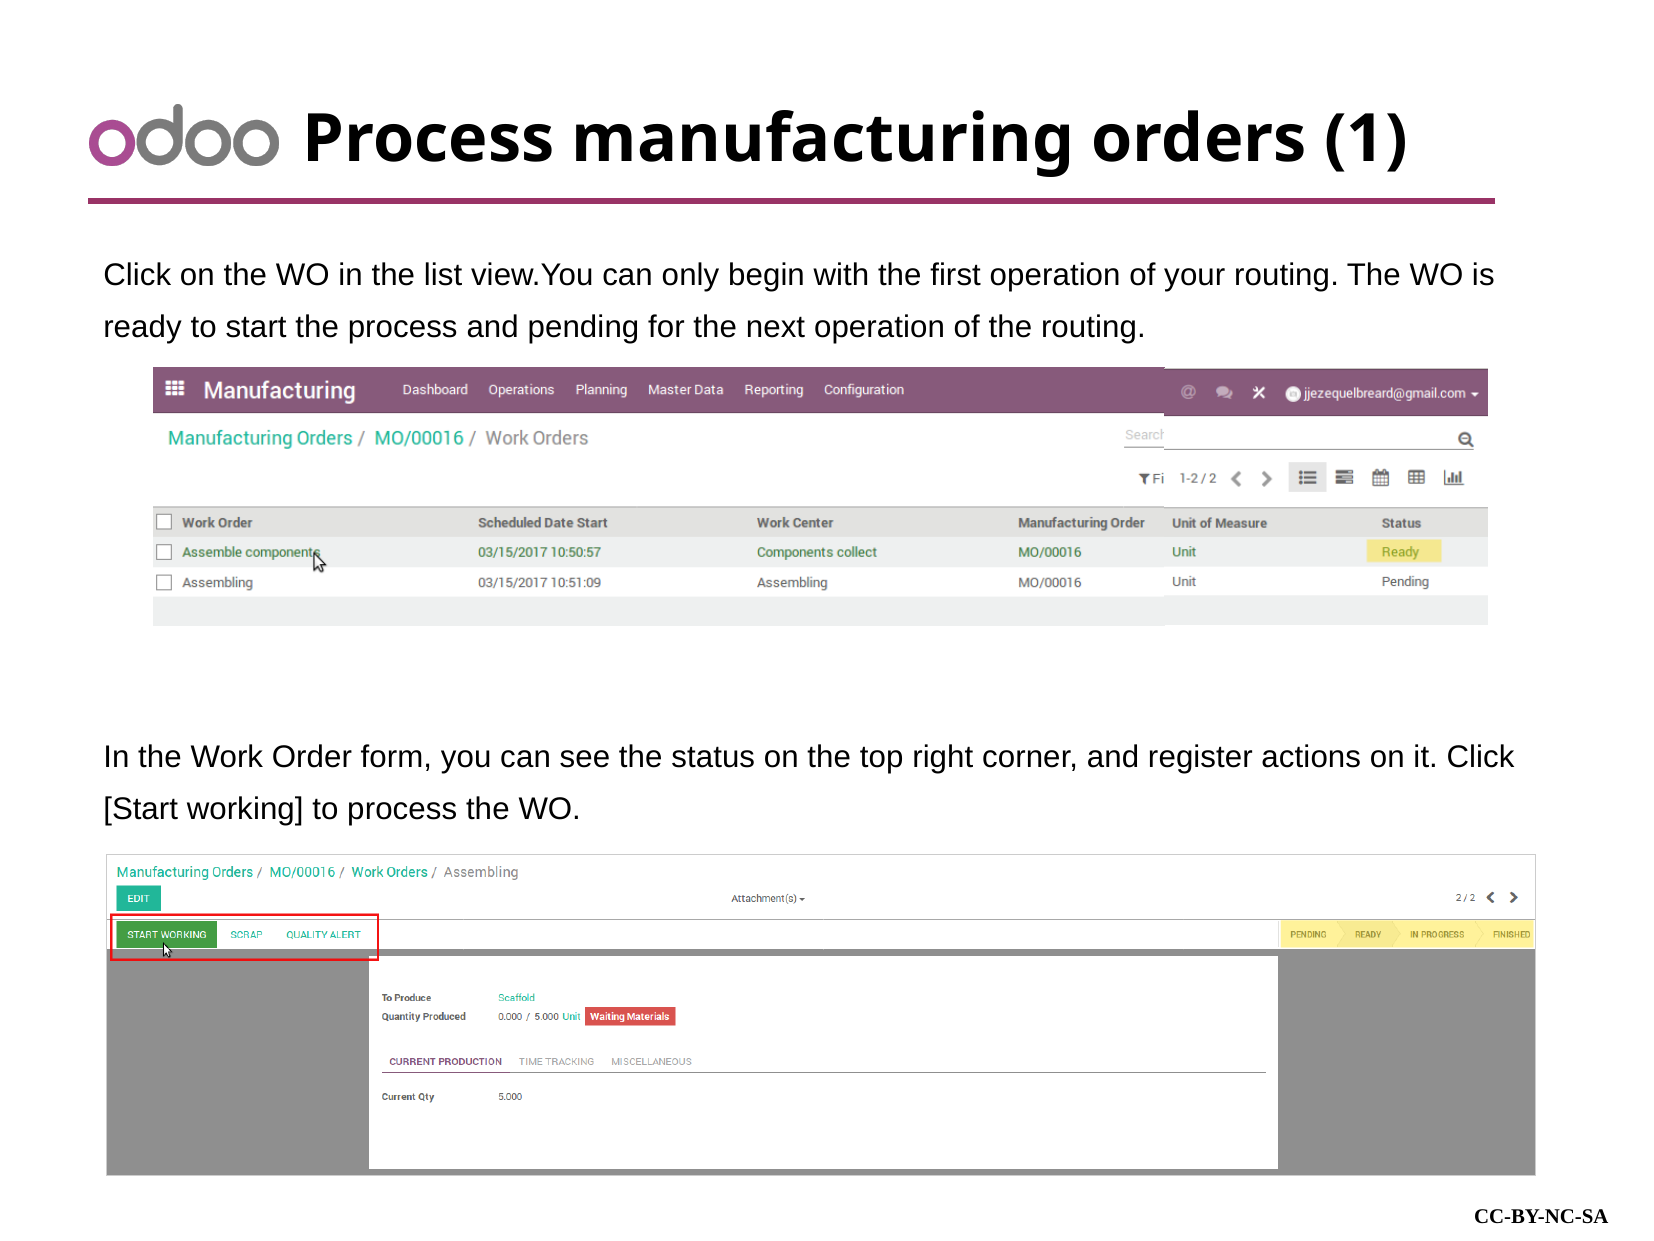

# Process manufacturing orders (1)
Click on the WO in the list view.You can only begin with the first operation of your routing. The WO is ready to start the process and pending for the next operation of the routing.
In the Work Order form, you can see the status on the top right corner, and register actions on it. Click [Start working] to process the WO.